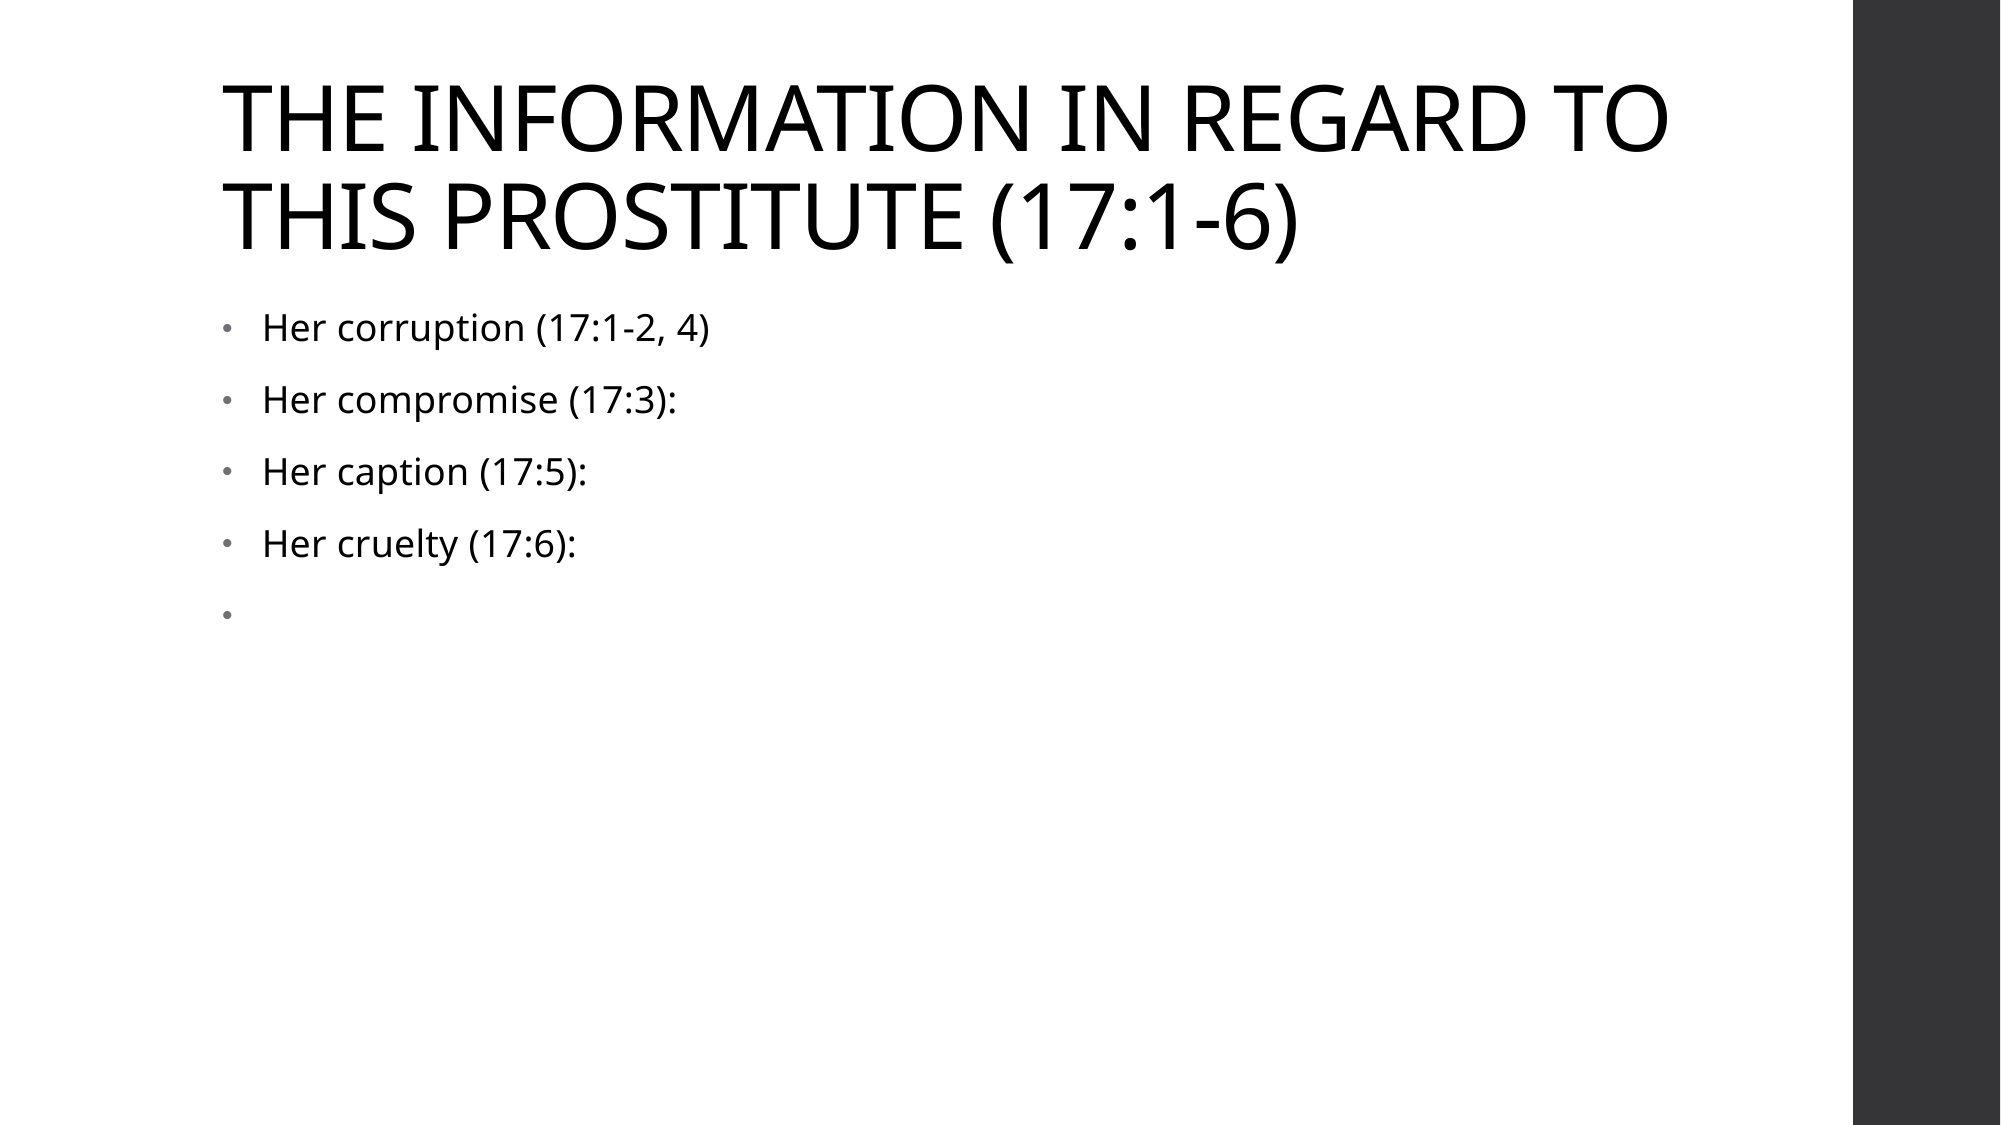

# THE INFORMATION IN REGARD TO THIS PROSTITUTE (17:1-6)
 Her corruption (17:1-2, 4)
 Her compromise (17:3):
 Her caption (17:5):
 Her cruelty (17:6):